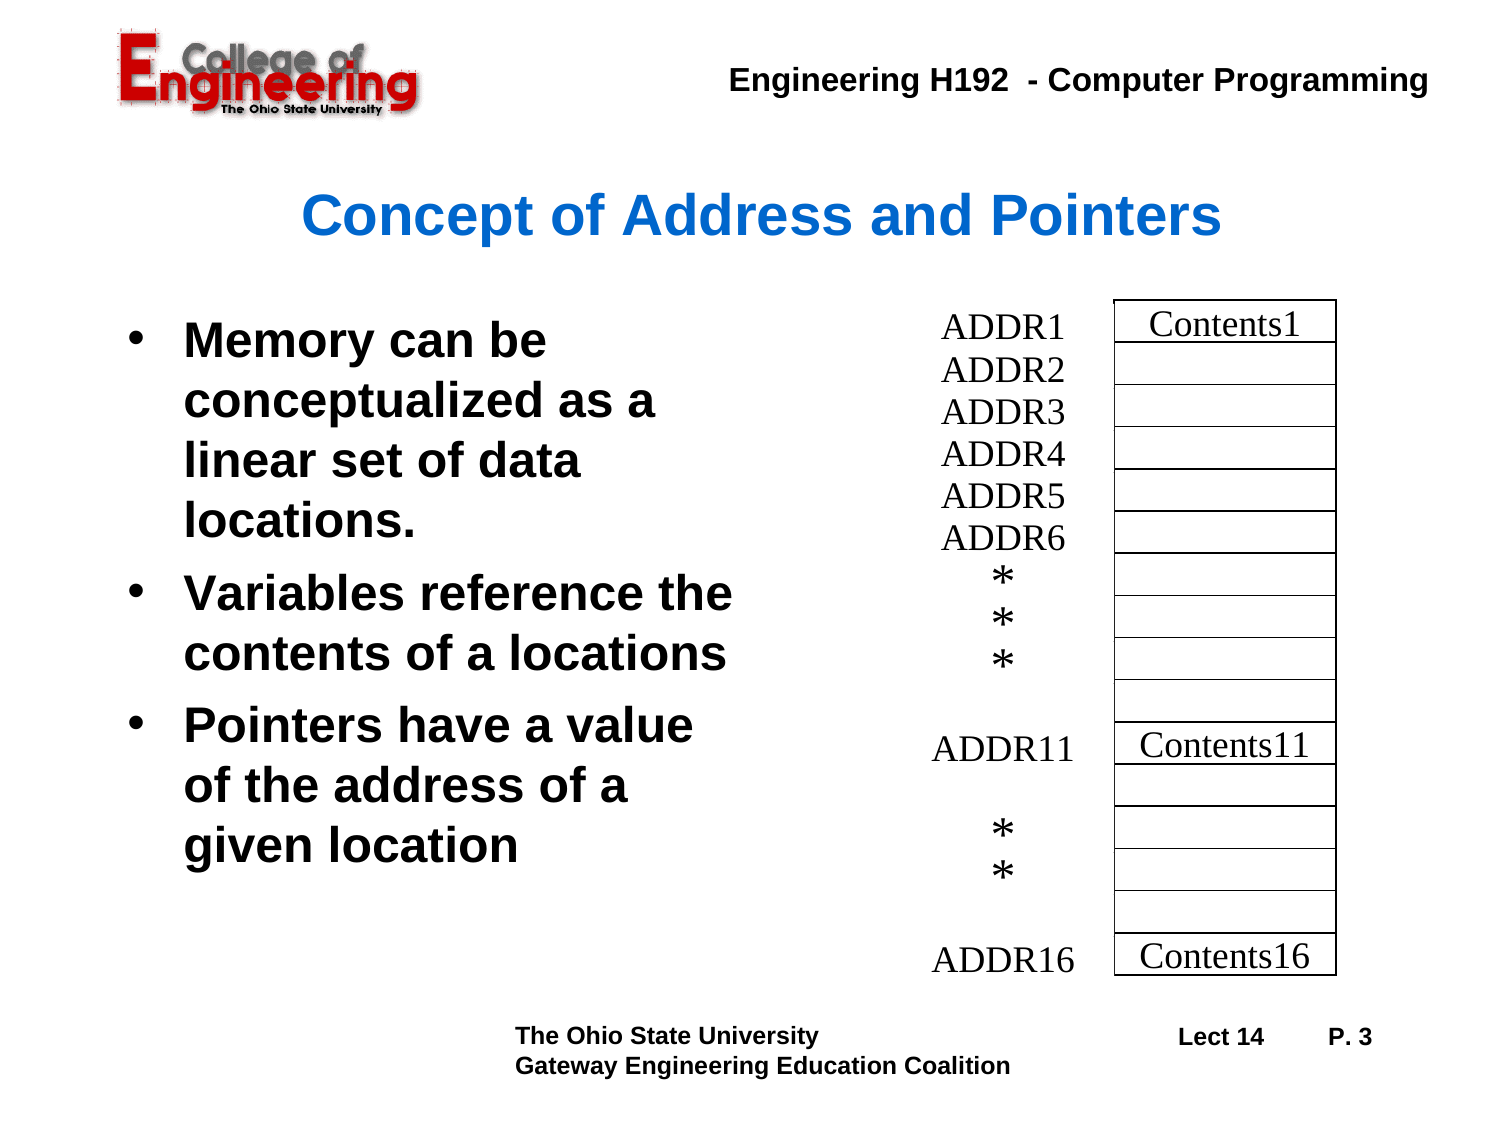

# Concept of Address and Pointers
Memory can be conceptualized as a linear set of data locations.
Variables reference the contents of a locations
Pointers have a value of the address of a given location
Contents1
ADDR1
ADDR2
ADDR3
ADDR4
ADDR5
ADDR6
*
*
*
Contents11
ADDR11
*
*
Contents16
ADDR16
3